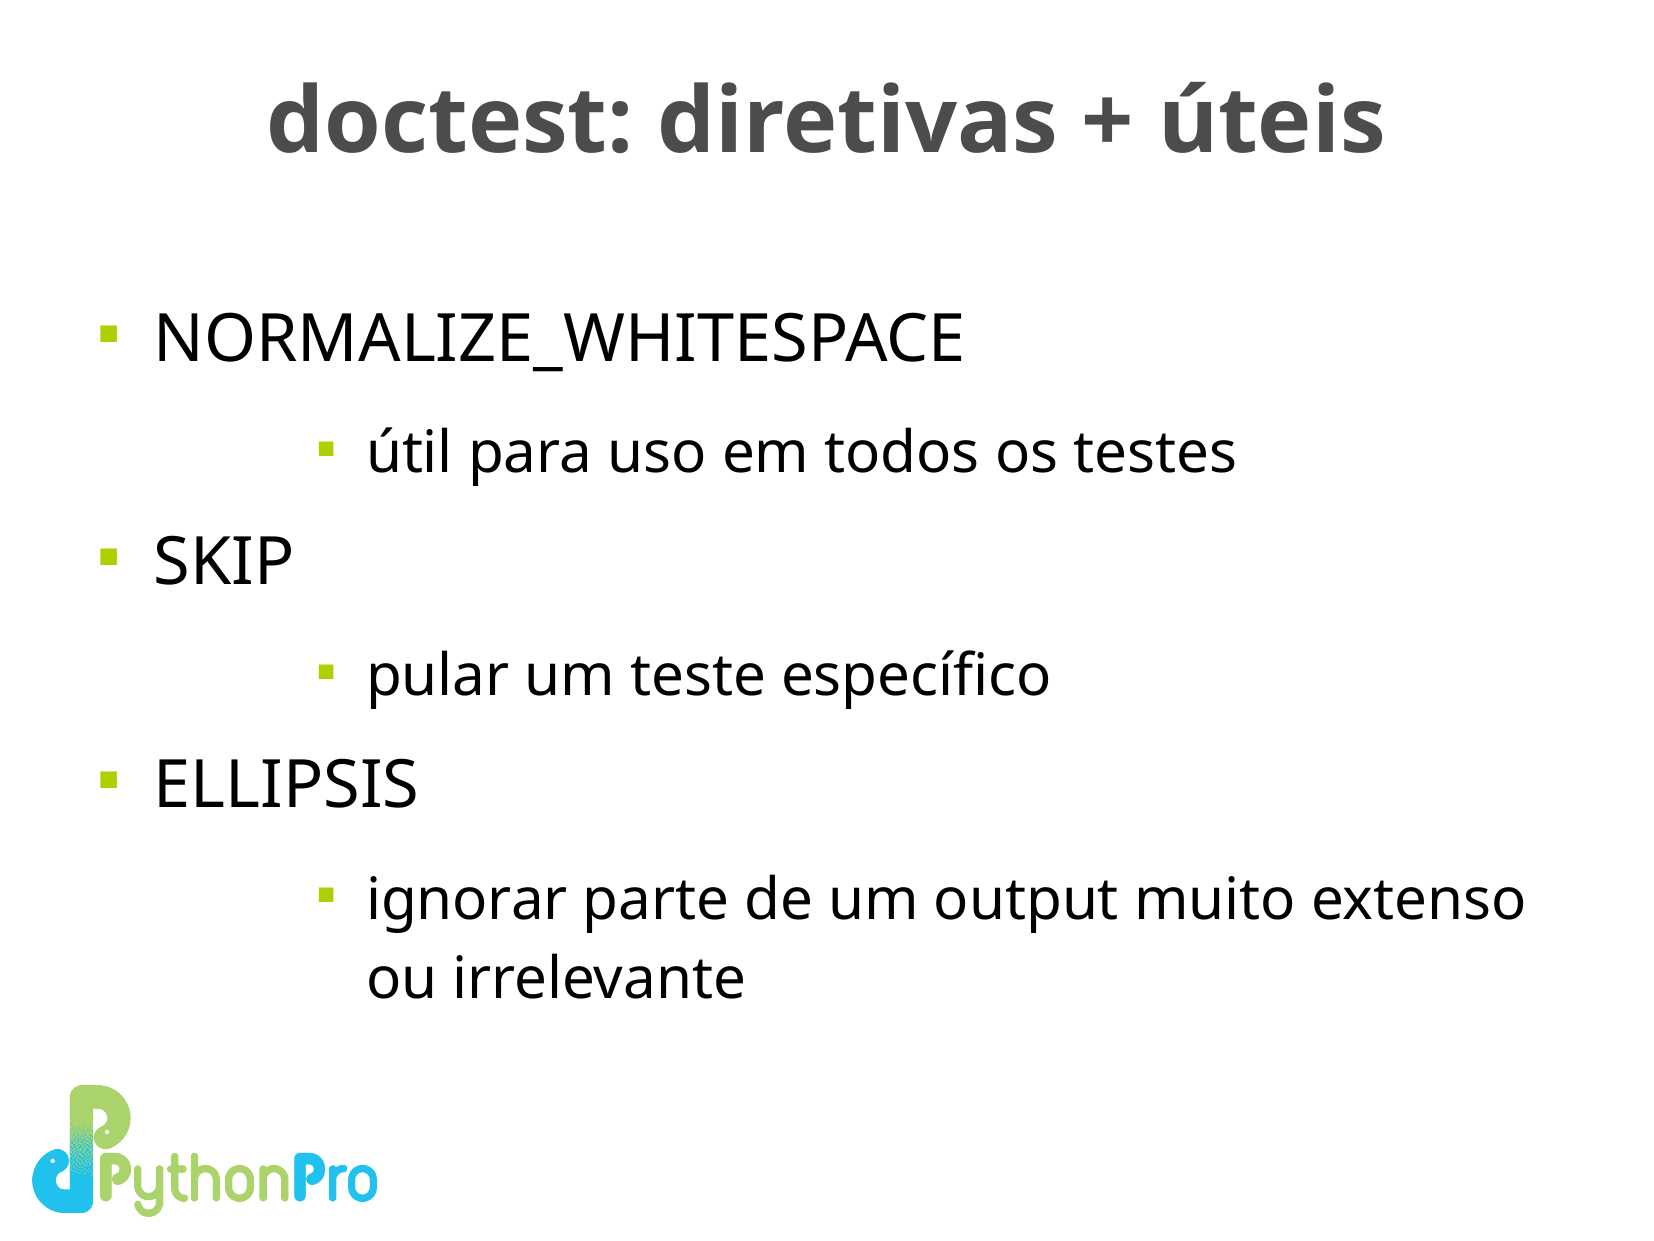

# doctest: diretivas + úteis
NORMALIZE_WHITESPACE
útil para uso em todos os testes
SKIP
pular um teste específico
ELLIPSIS
ignorar parte de um output muito extenso ou irrelevante